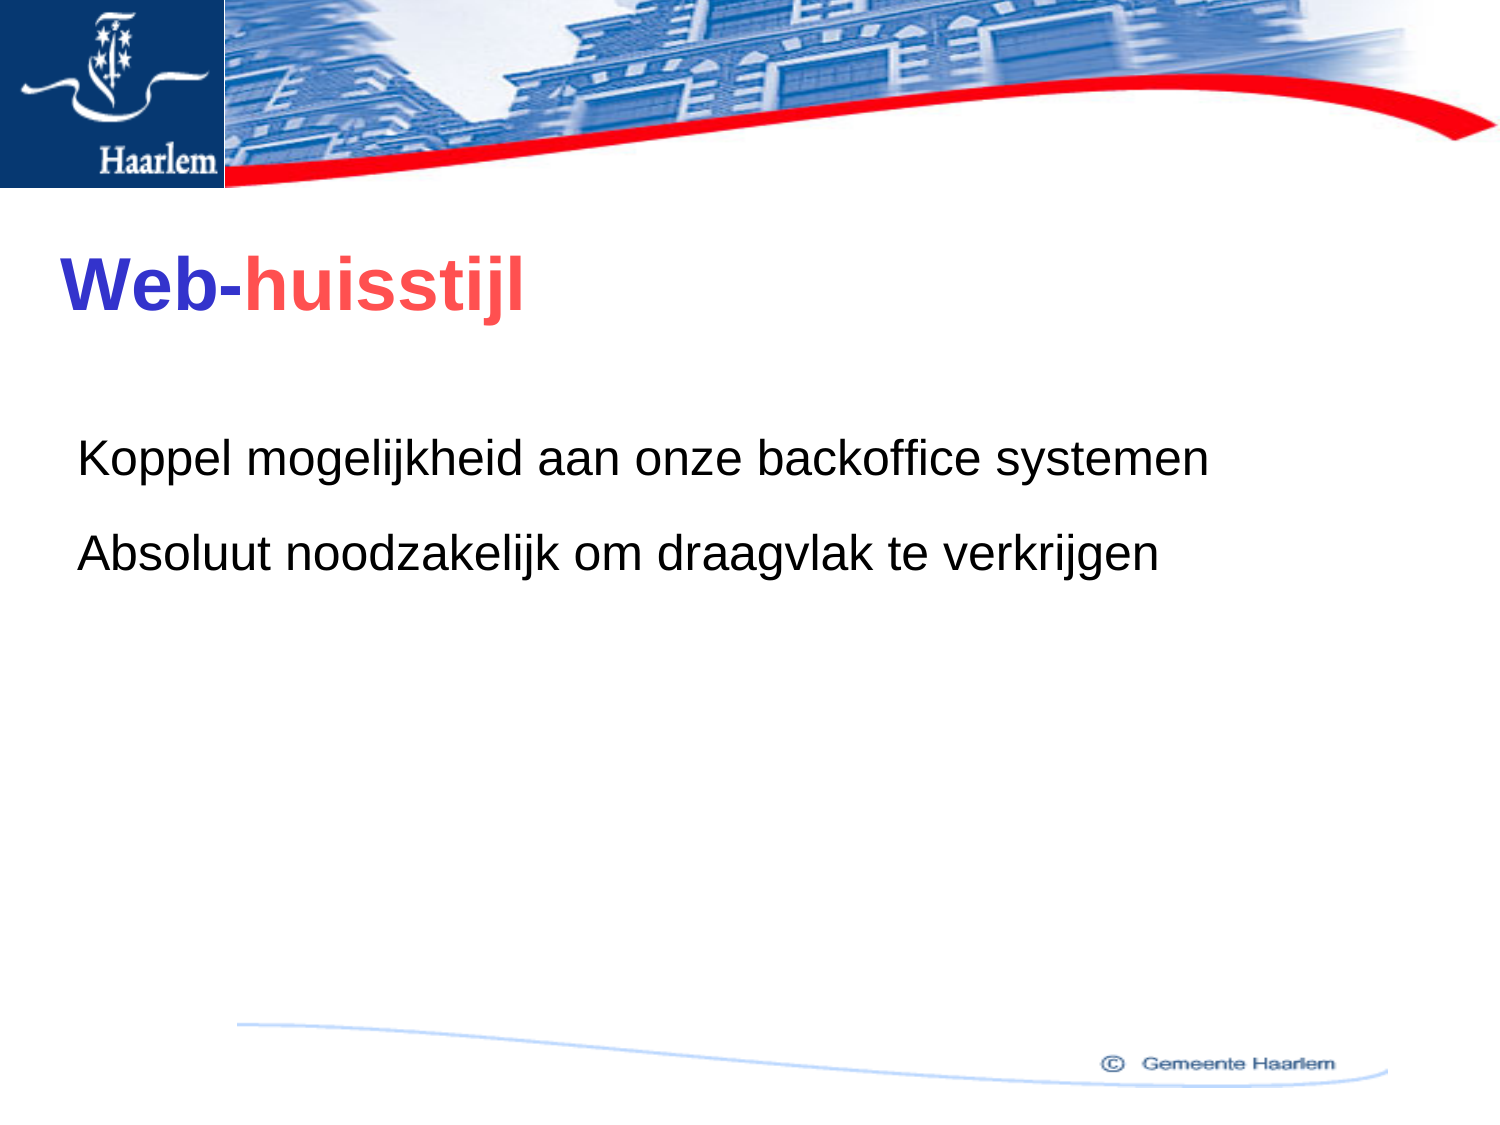

Web-huisstijl
Koppel mogelijkheid aan onze backoffice systemen
Absoluut noodzakelijk om draagvlak te verkrijgen